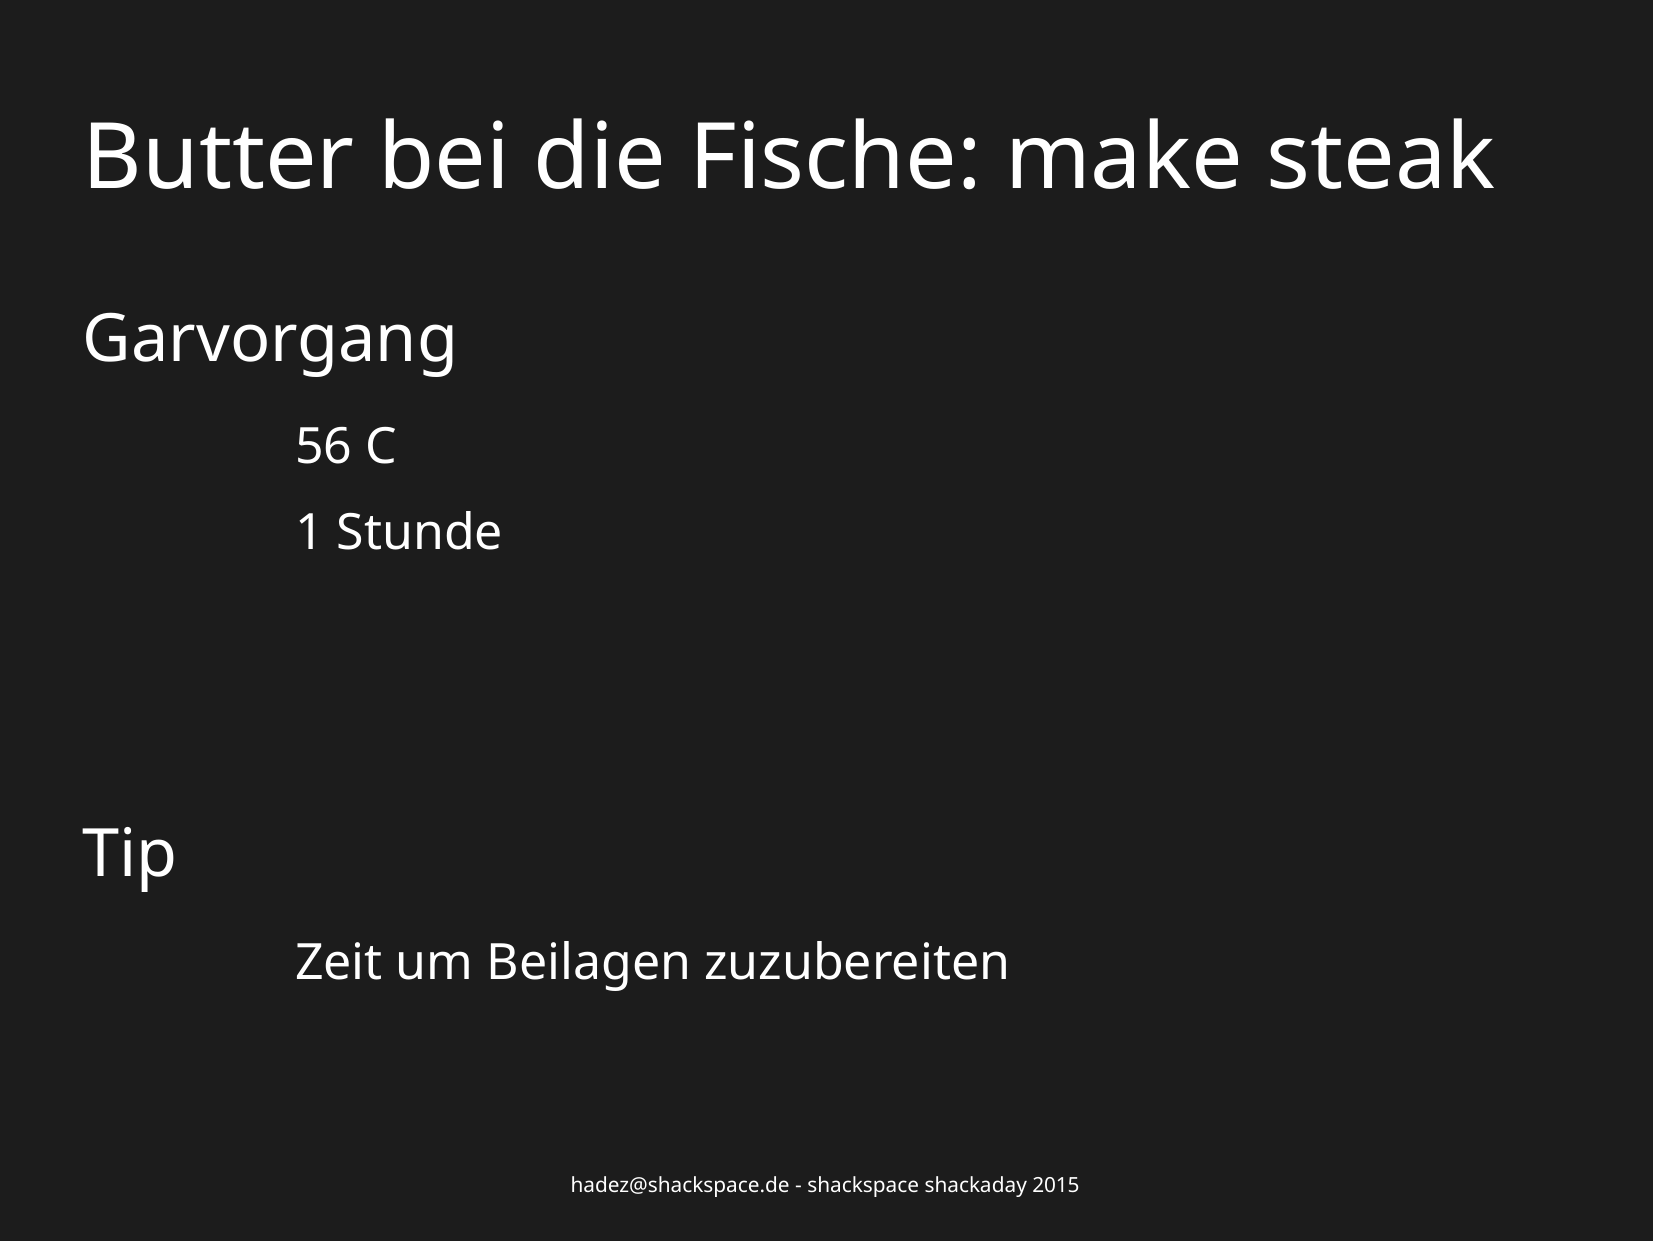

# Butter bei die Fische: make steak
Garvorgang
56 C
1 Stunde
Tip
Zeit um Beilagen zuzubereiten